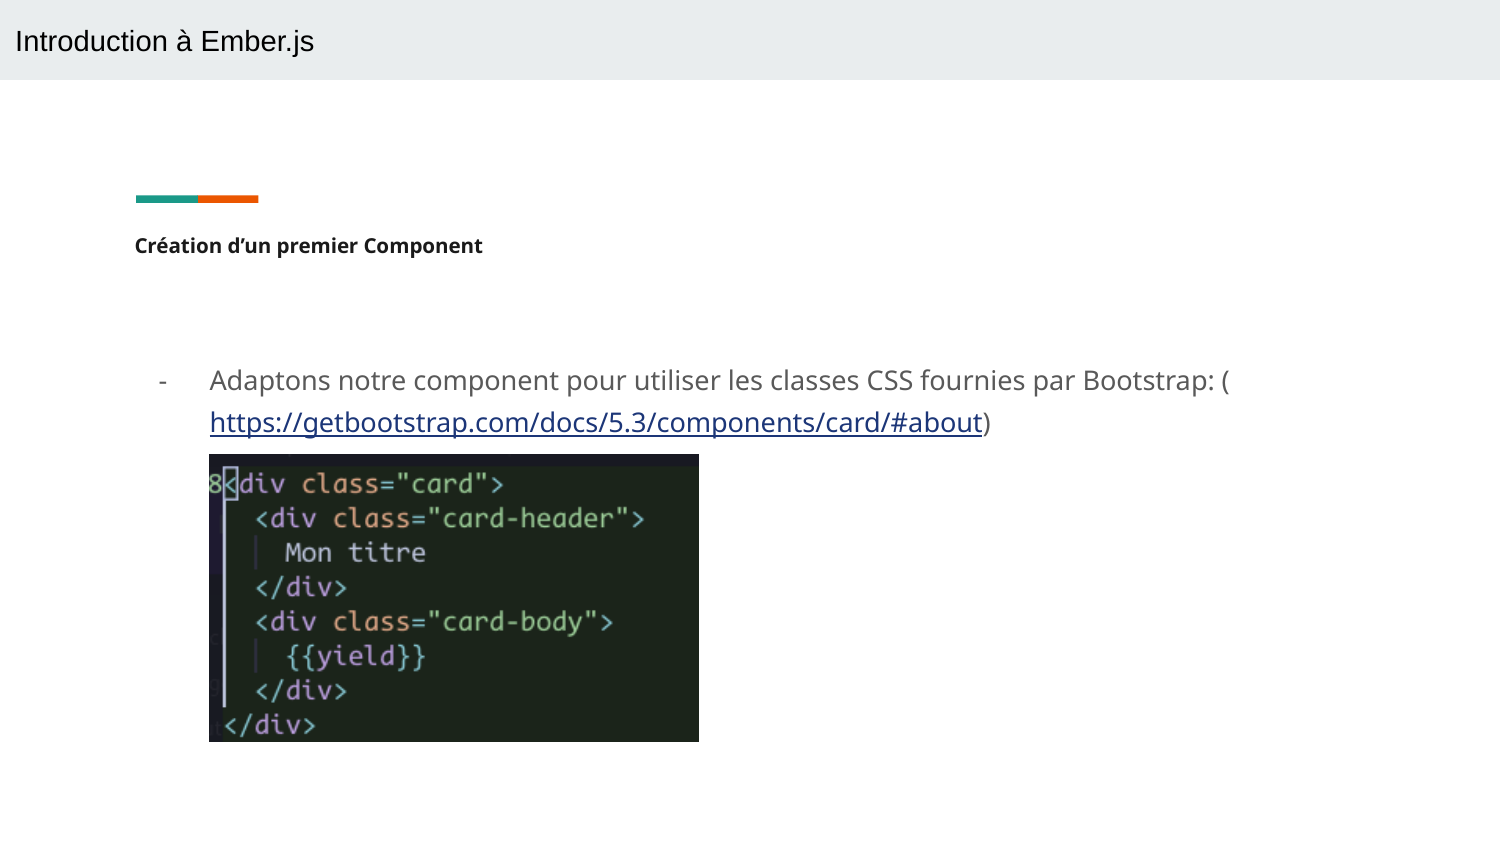

# Création d’un premier Component
Adaptons notre component pour utiliser les classes CSS fournies par Bootstrap: (https://getbootstrap.com/docs/5.3/components/card/#about)